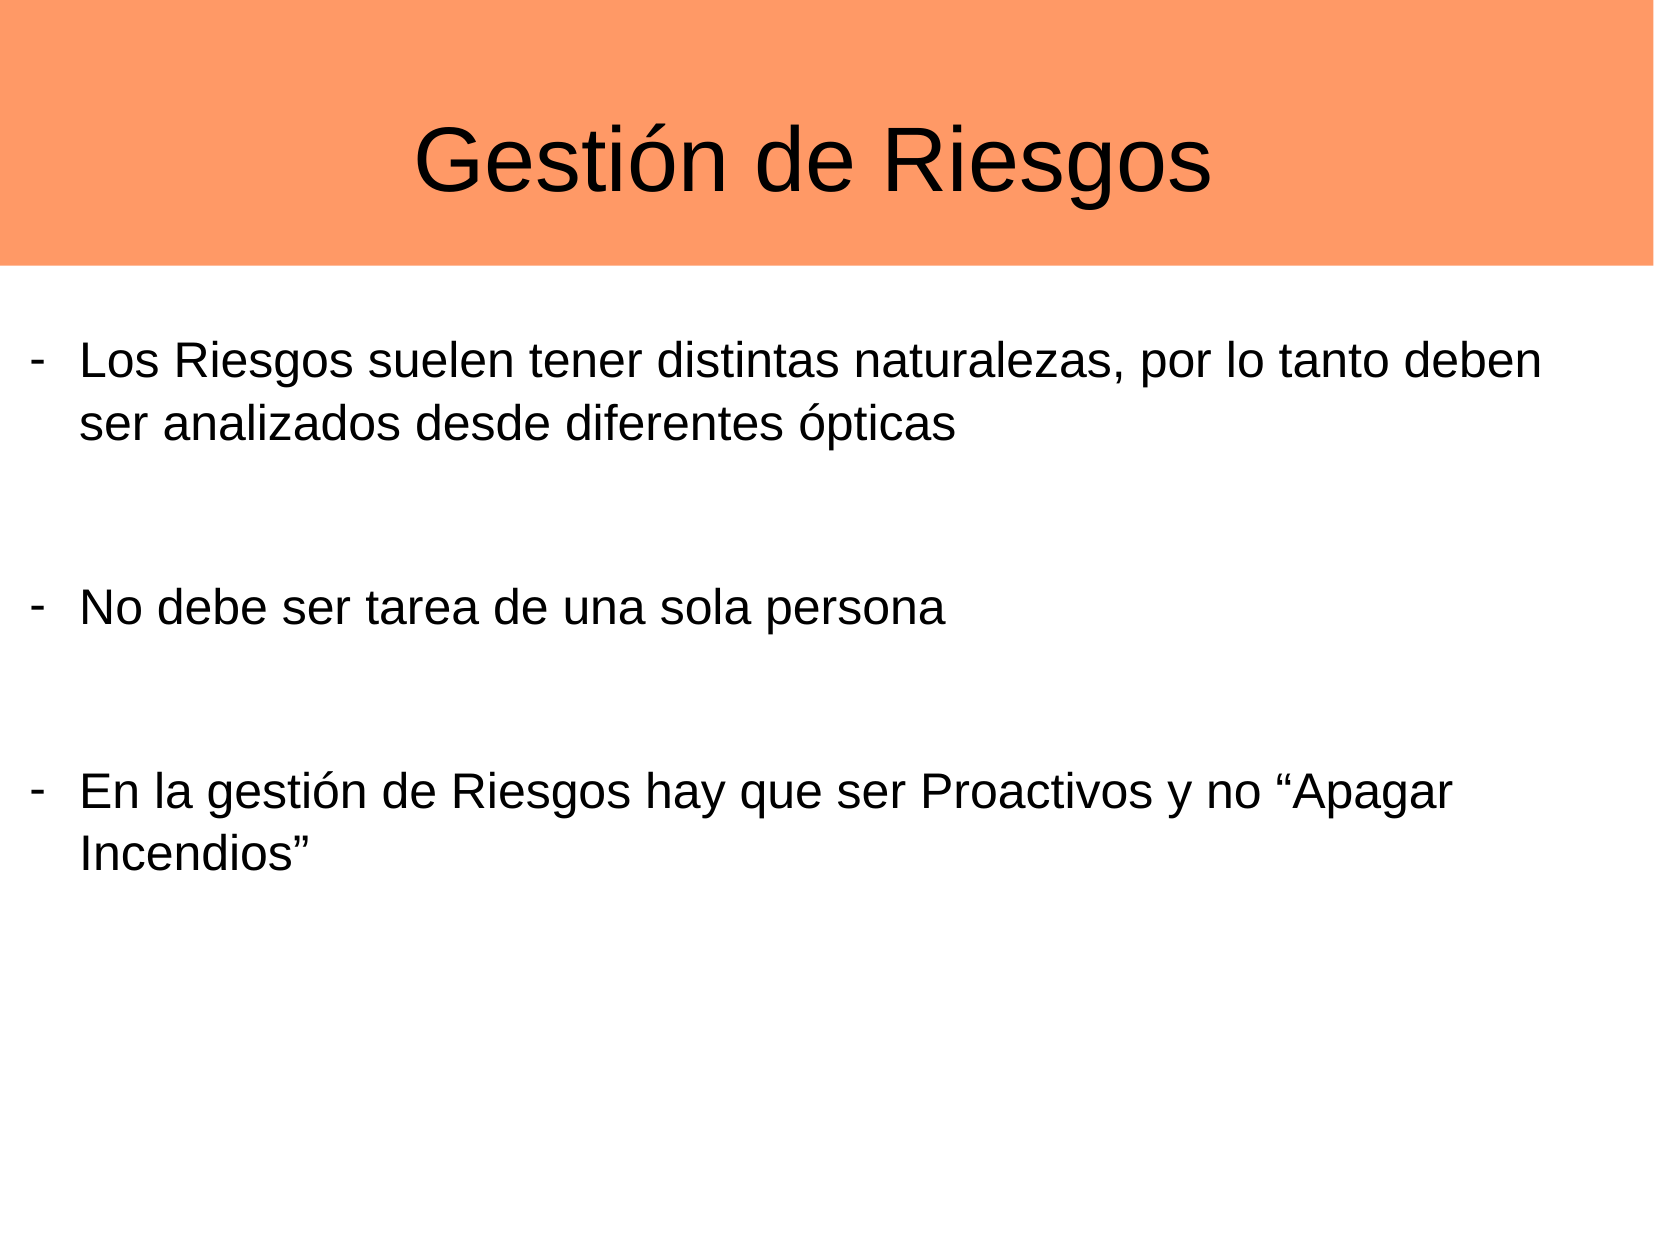

Gestión de Riesgos
Los Riesgos suelen tener distintas naturalezas, por lo tanto deben ser analizados desde diferentes ópticas
No debe ser tarea de una sola persona
En la gestión de Riesgos hay que ser Proactivos y no “Apagar Incendios”